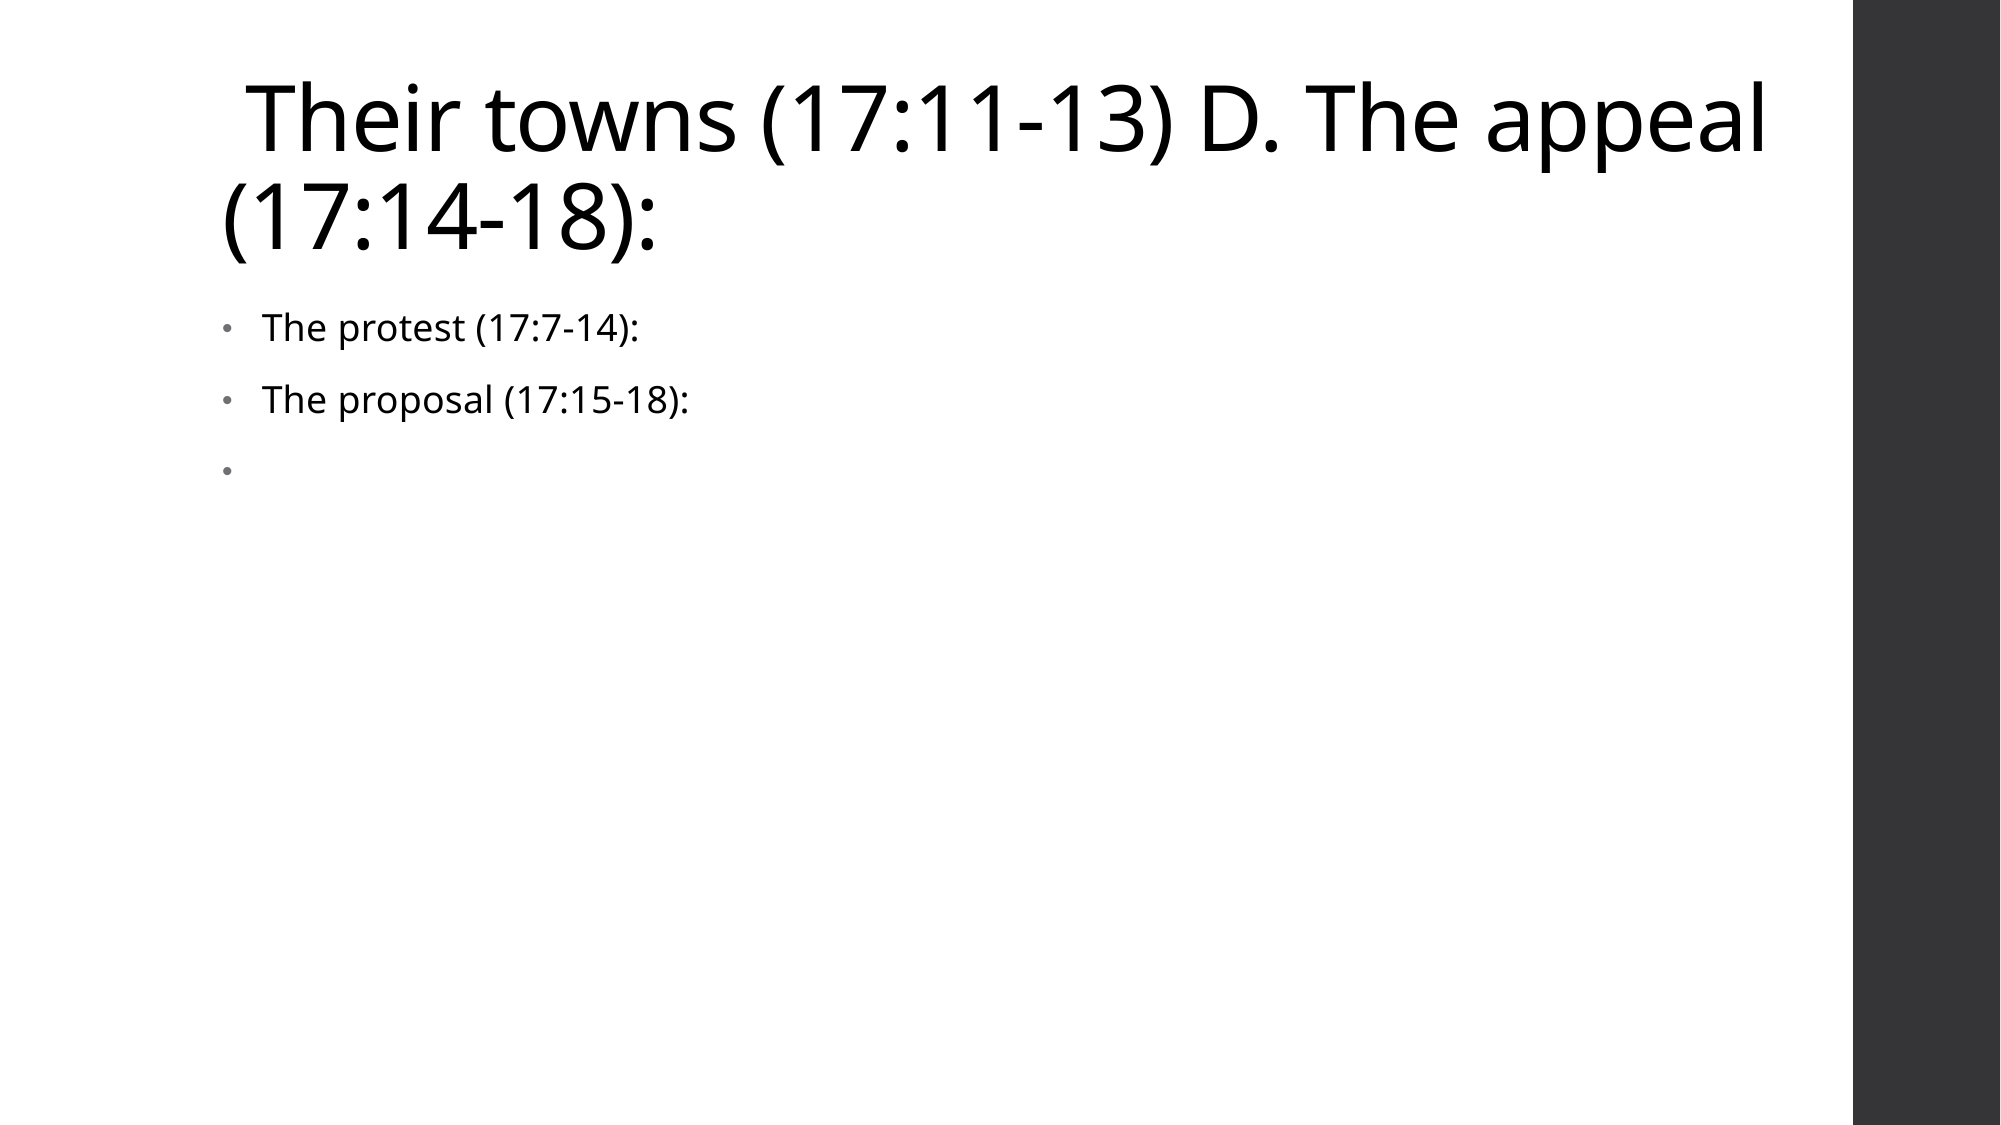

# Their towns (17:11-13) D. The appeal (17:14-18):
 The protest (17:7-14):
 The proposal (17:15-18):